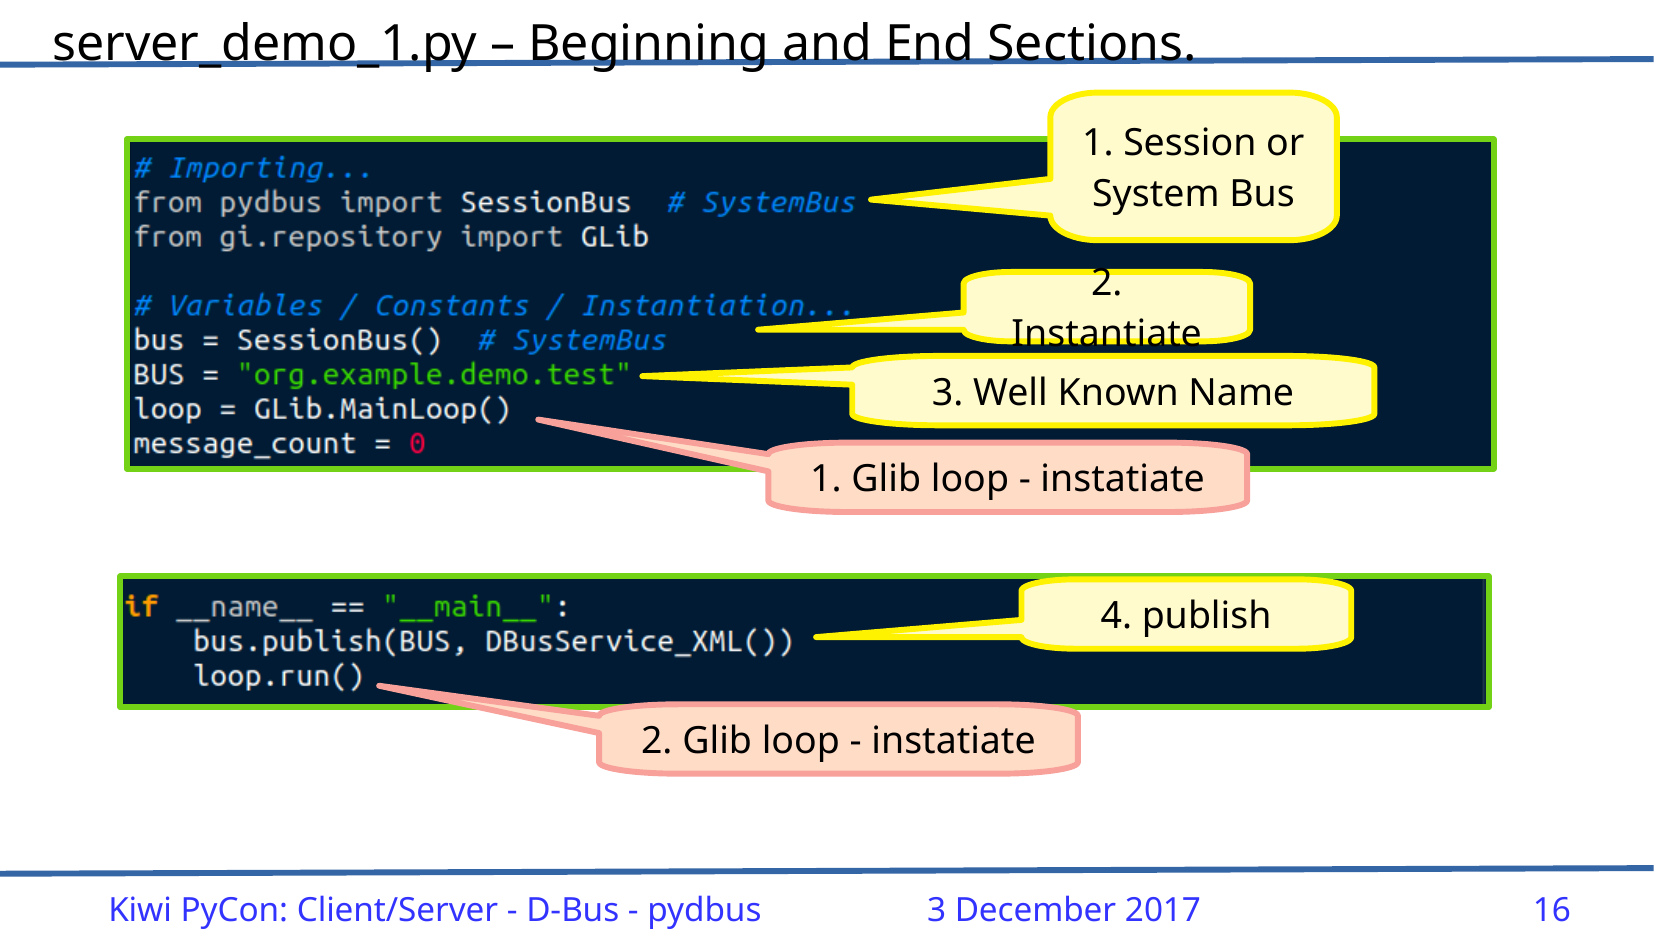

server_demo_1.py – Beginning and End Sections.
1. Session or System Bus
2. Instantiate
3. Well Known Name
1. Glib loop - instatiate
4. publish
2. Glib loop - instatiate
Kiwi PyCon: Client/Server - D-Bus - pydbus
3 December 2017
16